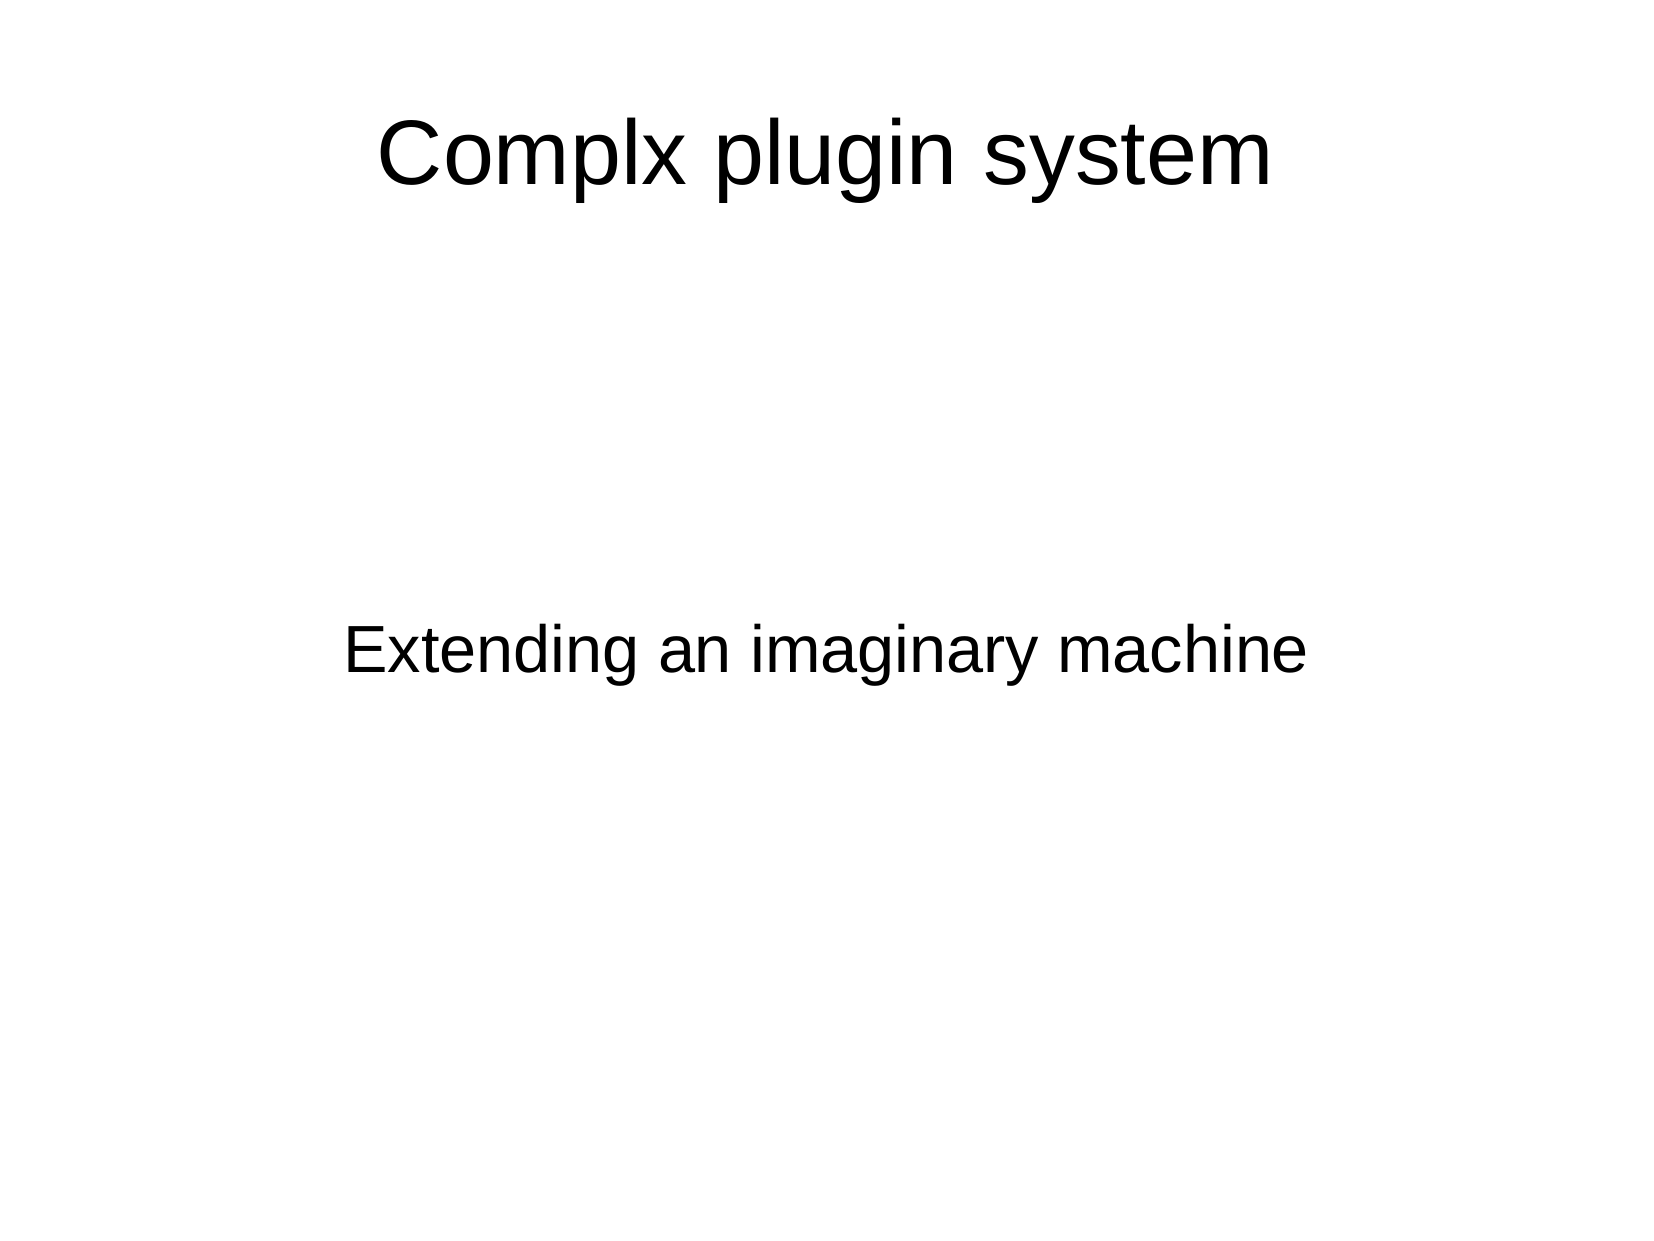

# Complx plugin system
Extending an imaginary machine